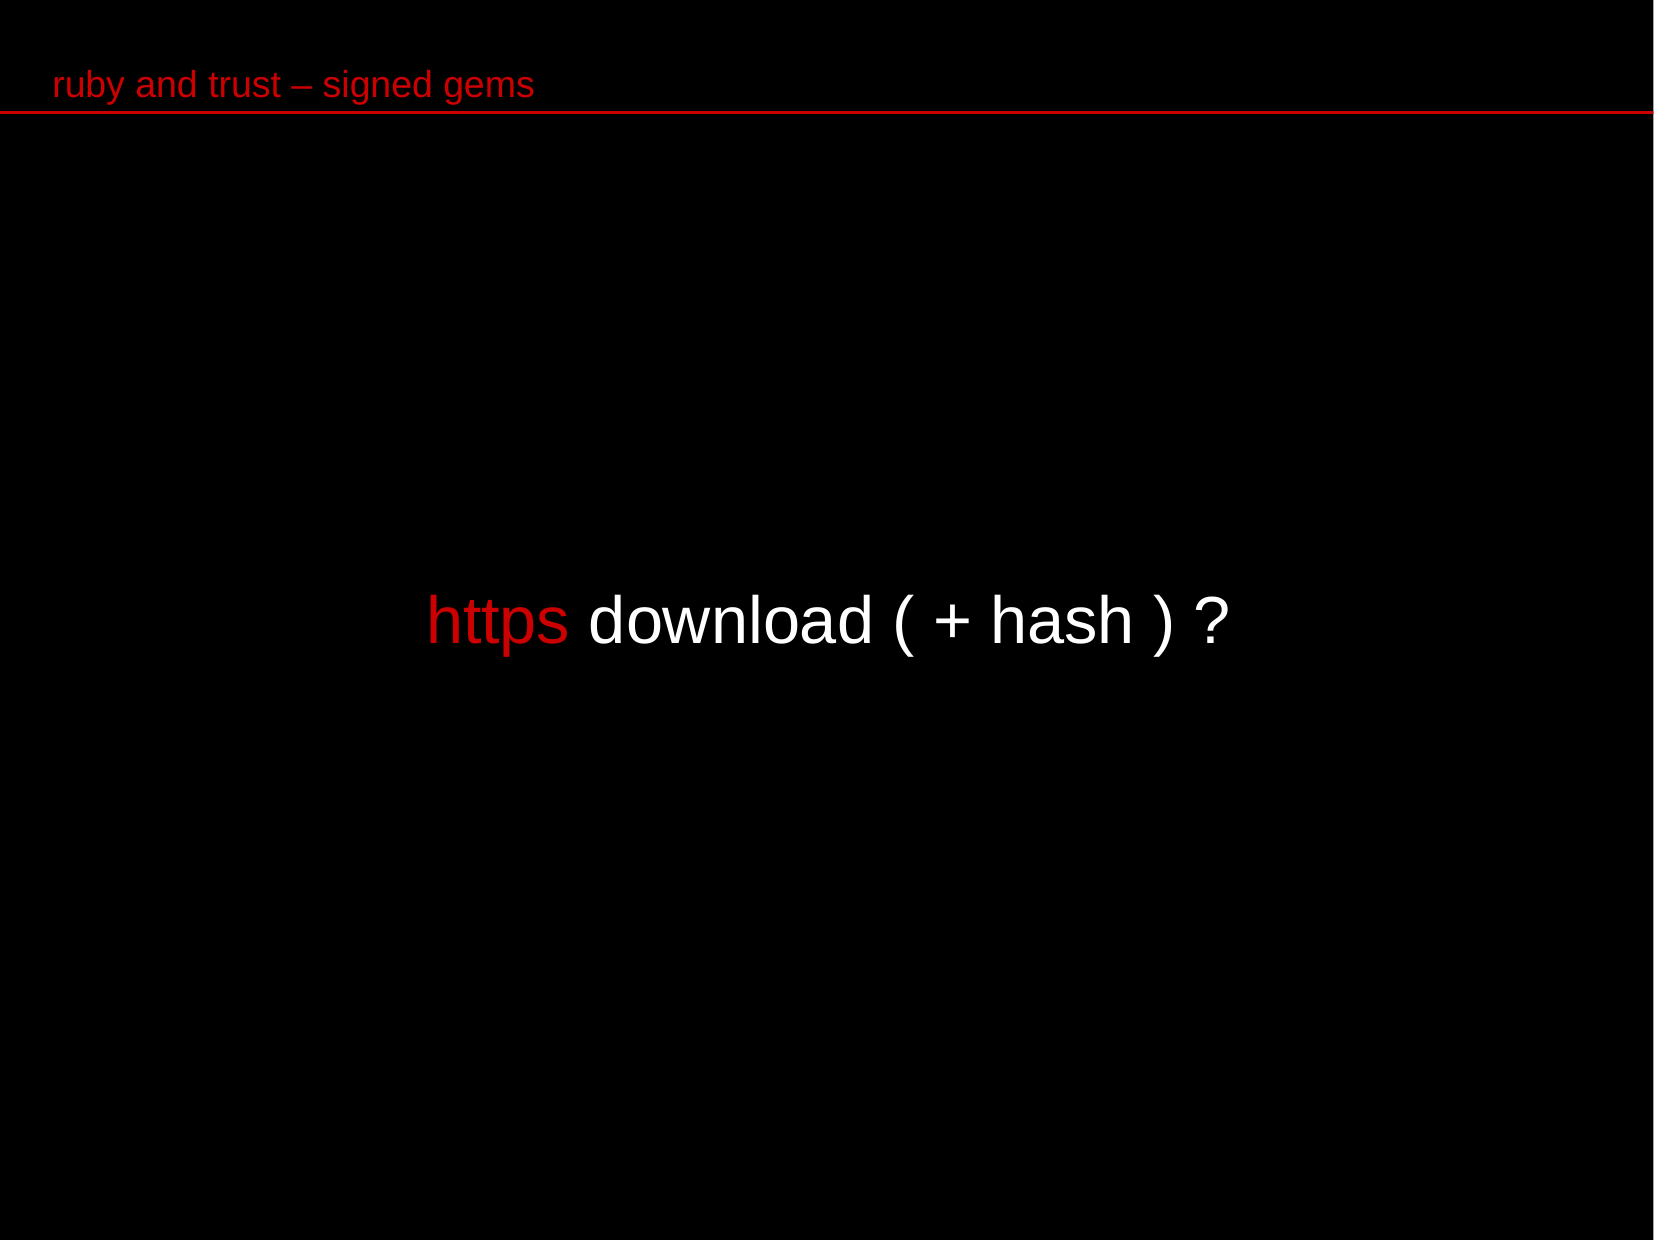

# https download ( + hash ) ?
ruby and trust – signed gems